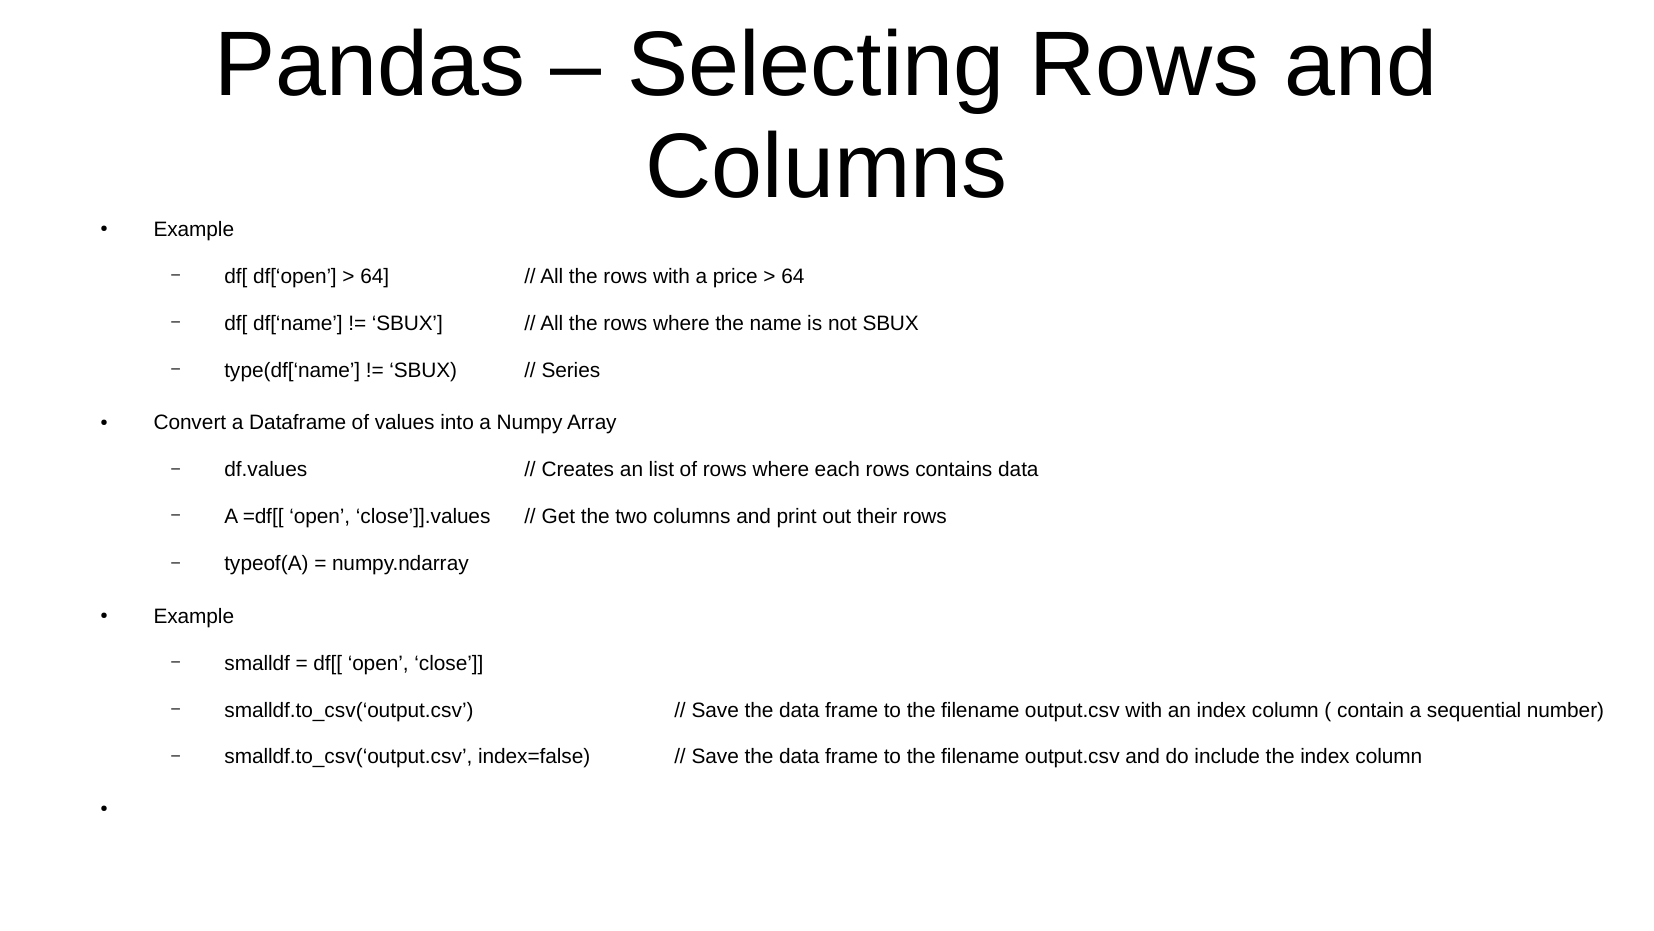

# Pandas – Selecting Rows and Columns
Example
df[ df[‘open’] > 64] 		// All the rows with a price > 64
df[ df[‘name’] != ‘SBUX’]		// All the rows where the name is not SBUX
type(df[‘name’] != ‘SBUX)	// Series
Convert a Dataframe of values into a Numpy Array
df.values			// Creates an list of rows where each rows contains data
A =df[[ ‘open’, ‘close’]].values	// Get the two columns and print out their rows
typeof(A) = numpy.ndarray
Example
smalldf = df[[ ‘open’, ‘close’]]
smalldf.to_csv(‘output.csv’)			// Save the data frame to the filename output.csv with an index column ( contain a sequential number)
smalldf.to_csv(‘output.csv’, index=false)		// Save the data frame to the filename output.csv and do include the index column